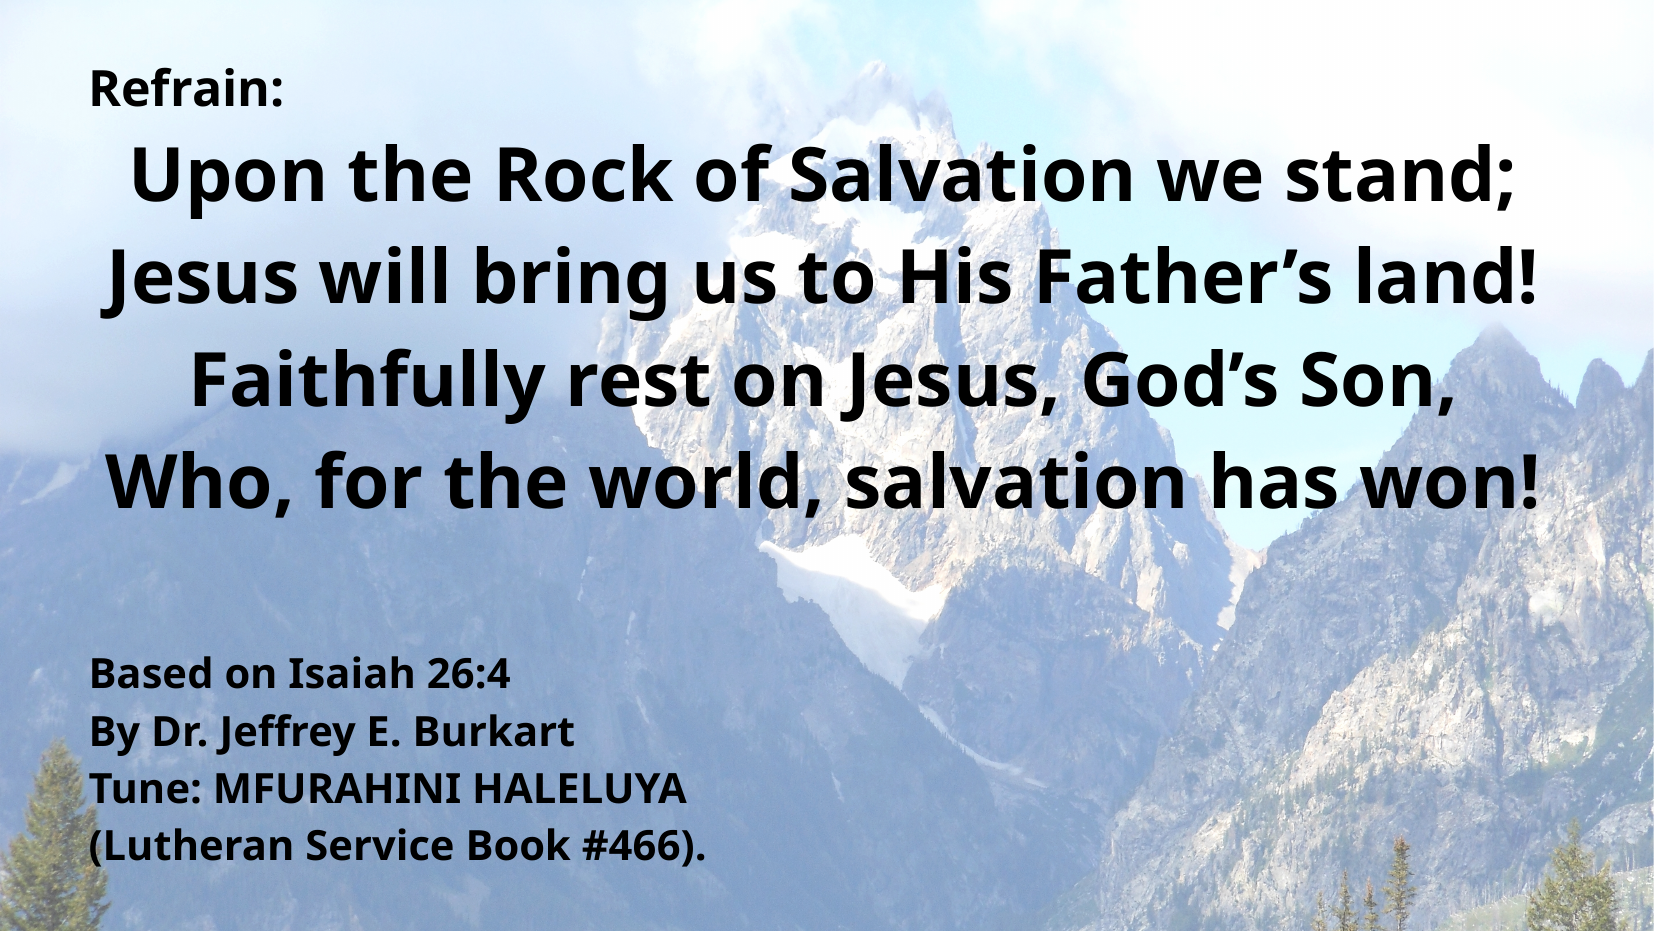

Refrain:
Upon the Rock of Salvation we stand;
Jesus will bring us to His Father’s land!
Faithfully rest on Jesus, God’s Son,
Who, for the world, salvation has won!
Based on Isaiah 26:4
By Dr. Jeffrey E. Burkart
Tune: MFURAHINI HALELUYA
(Lutheran Service Book #466).